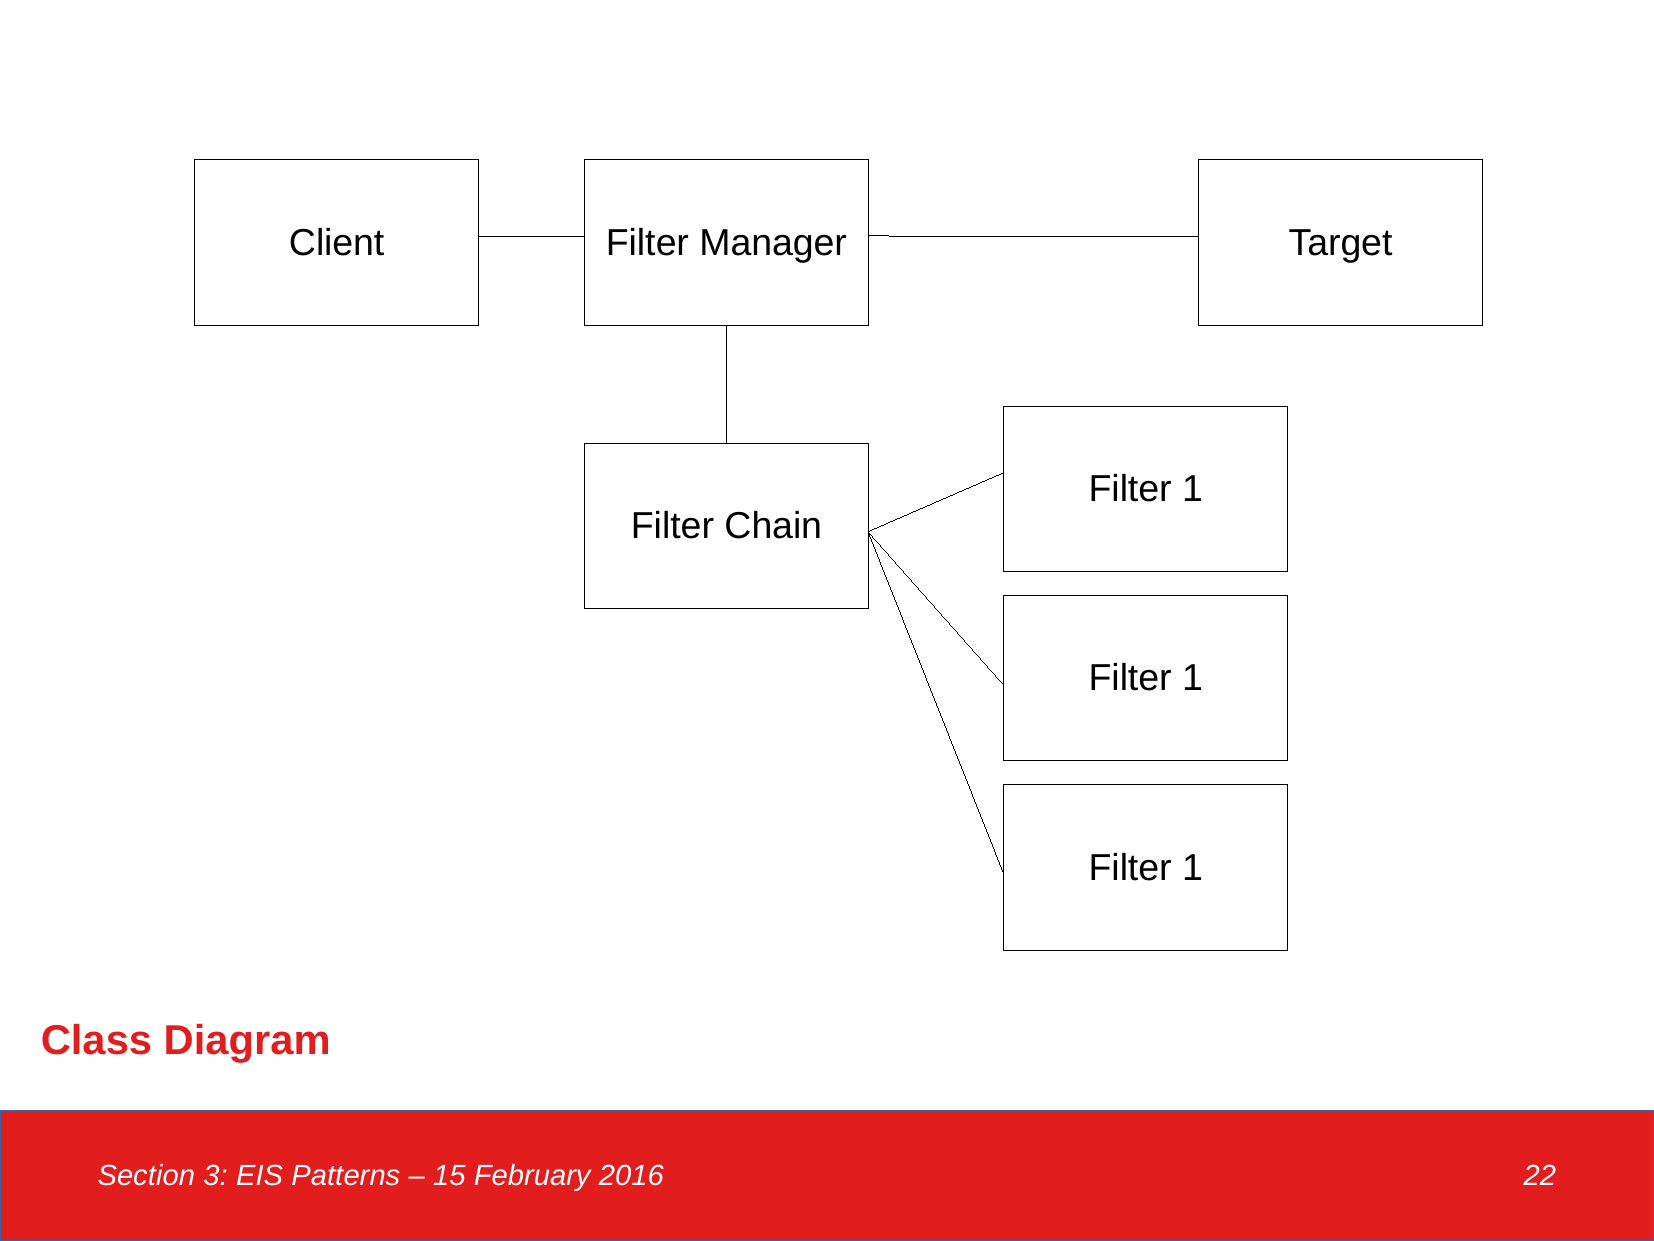

Client
Filter Manager
Target
Filter 1
Filter Chain
Filter 1
Filter 1
Class Diagram